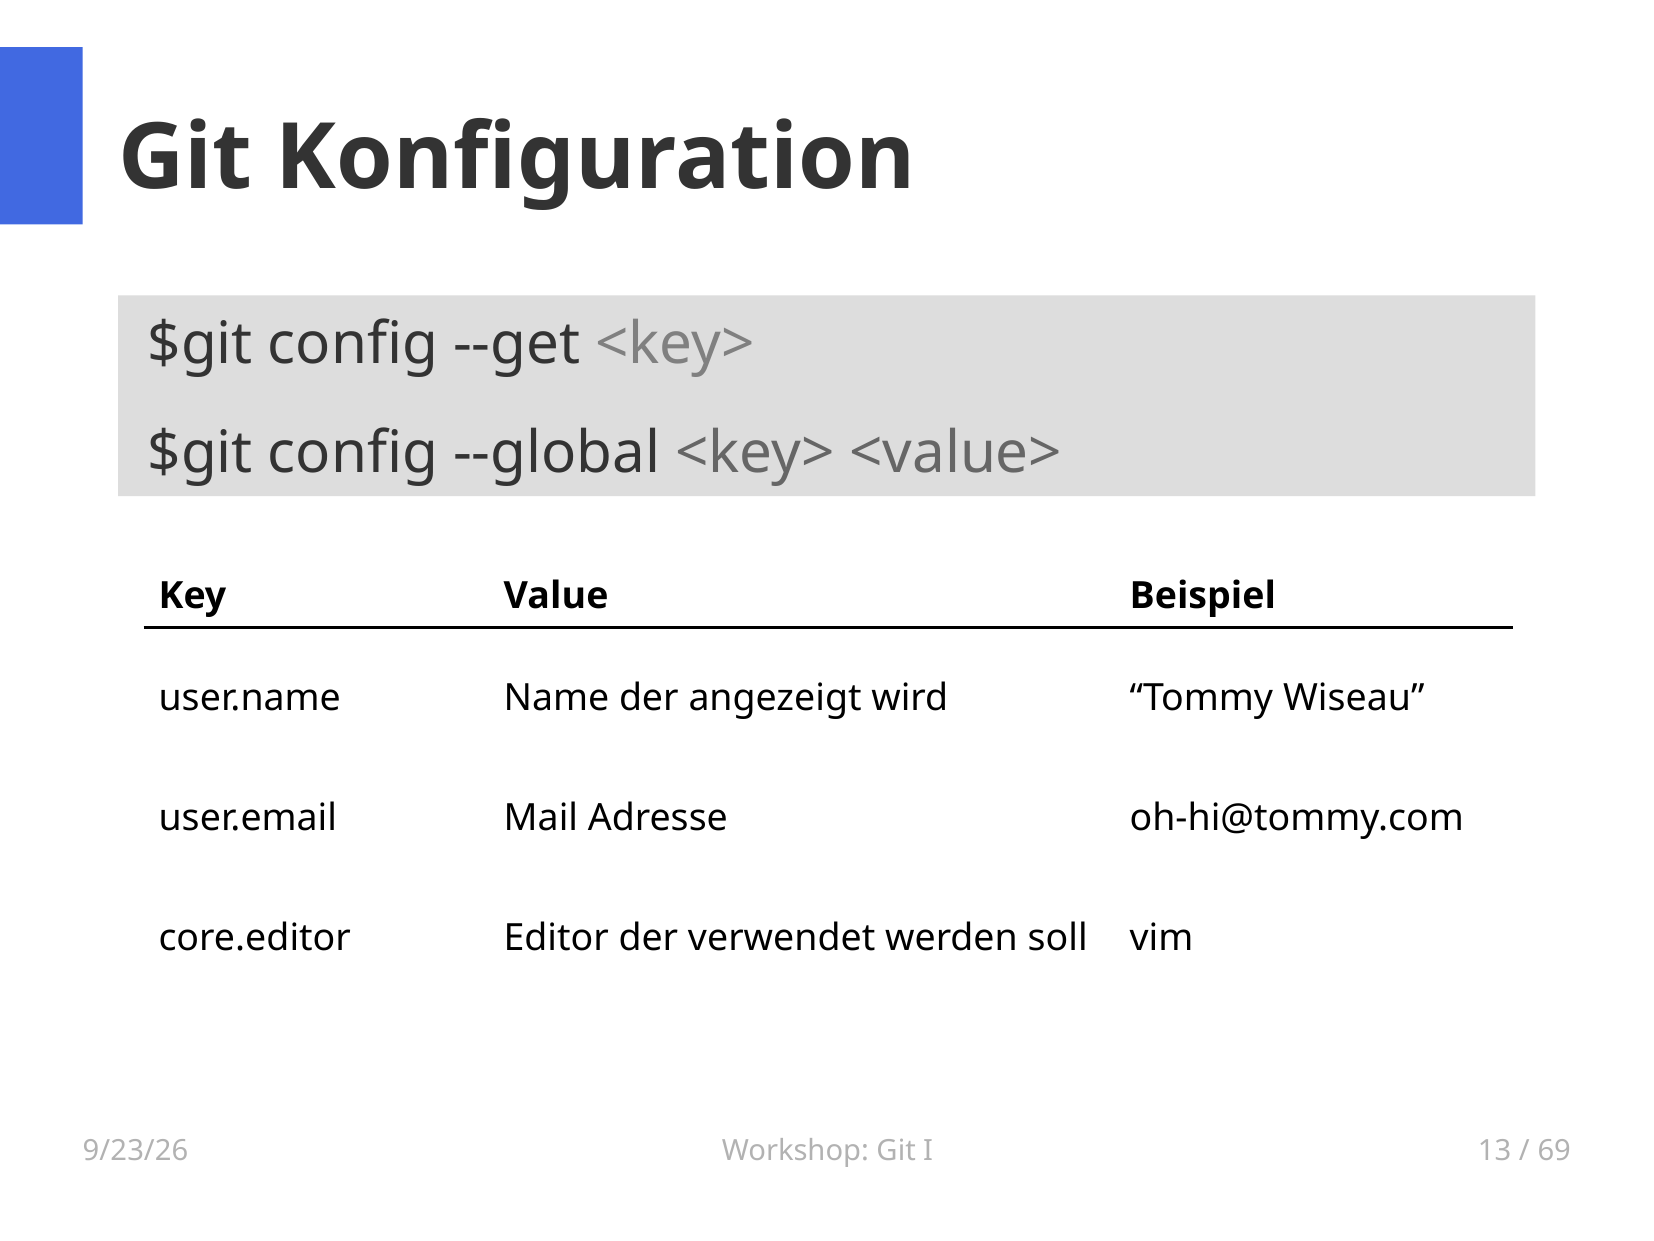

# Git Konfiguration
$git config --get <key>
$git config --global <key> <value>
| Key | Value | Beispiel |
| --- | --- | --- |
| | | |
| user.name | Name der angezeigt wird | “Tommy Wiseau” |
| user.email | Mail Adresse | oh-hi@tommy.com |
| core.editor | Editor der verwendet werden soll | vim |